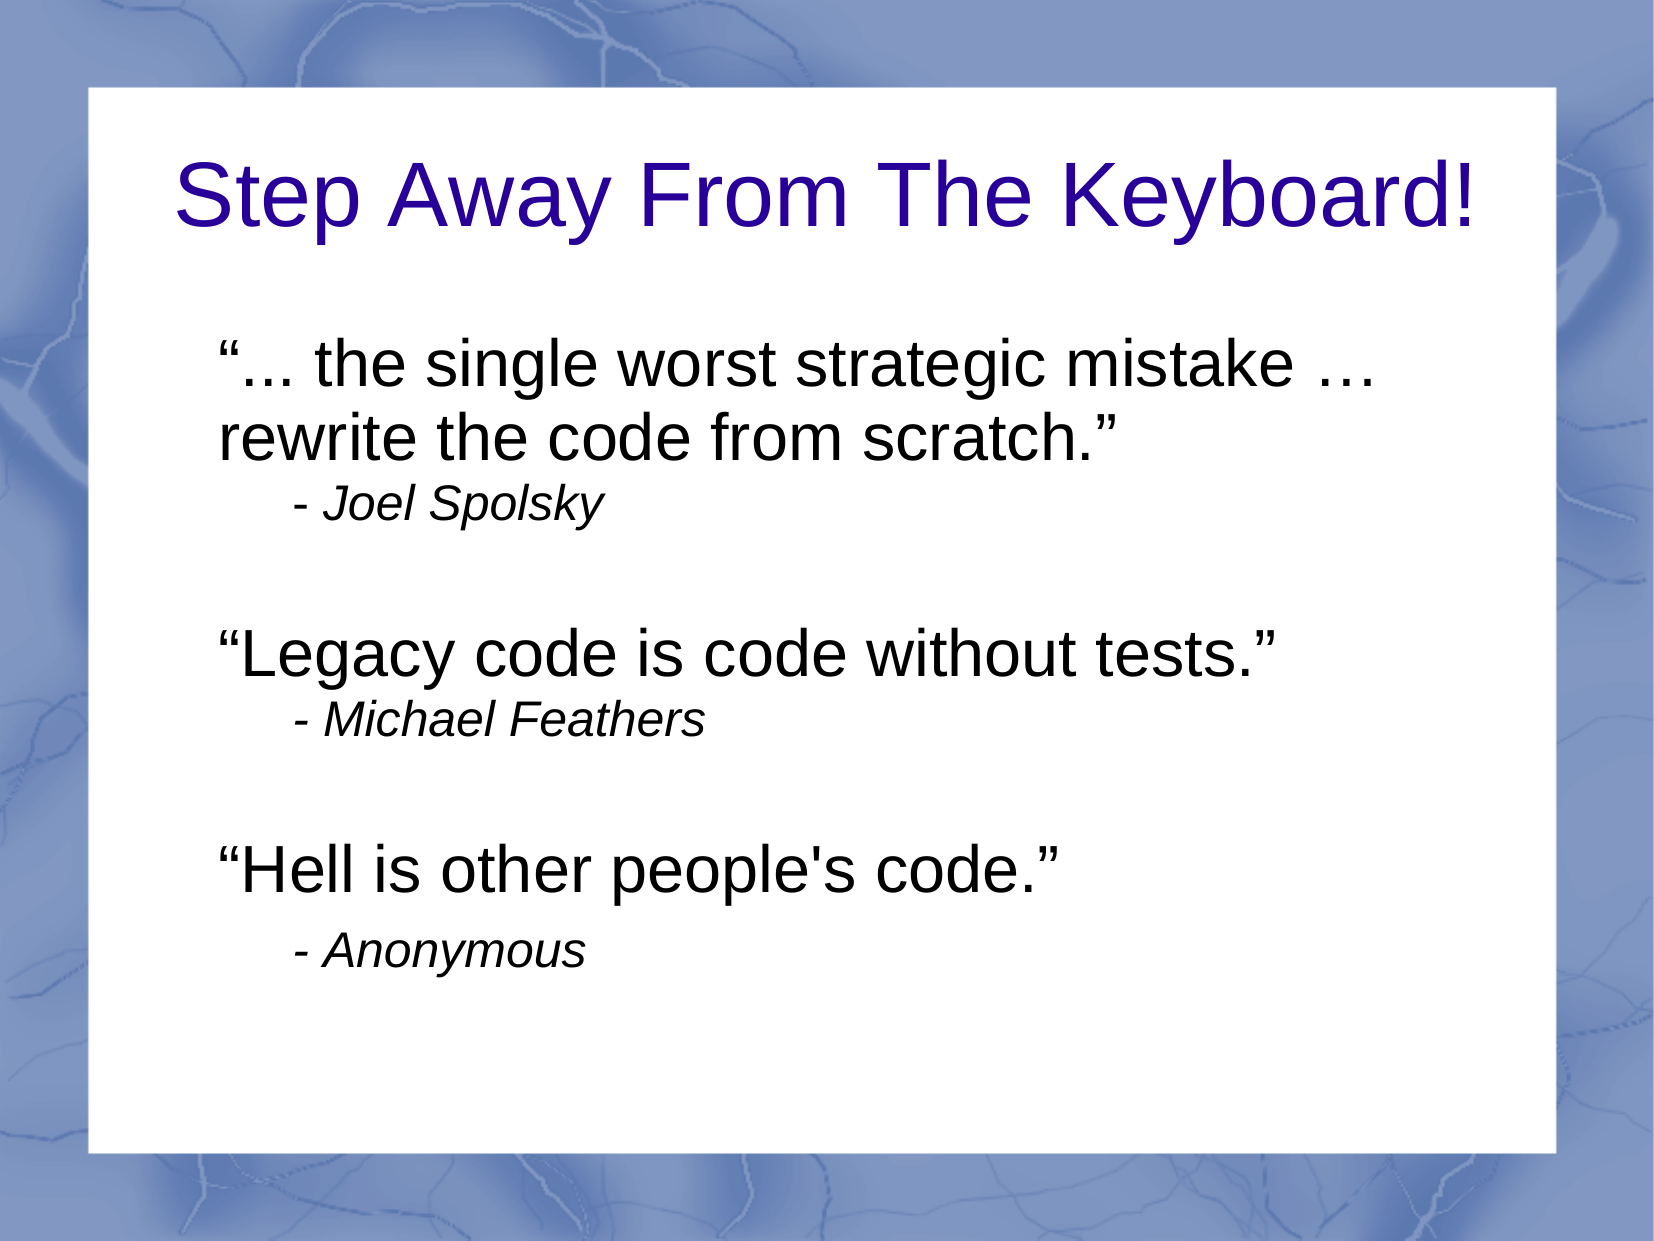

# Step Away From The Keyboard!
“... the single worst strategic mistake … rewrite the code from scratch.”
	- Joel Spolsky
“Legacy code is code without tests.”
	- Michael Feathers
“Hell is other people's code.”
	- Anonymous